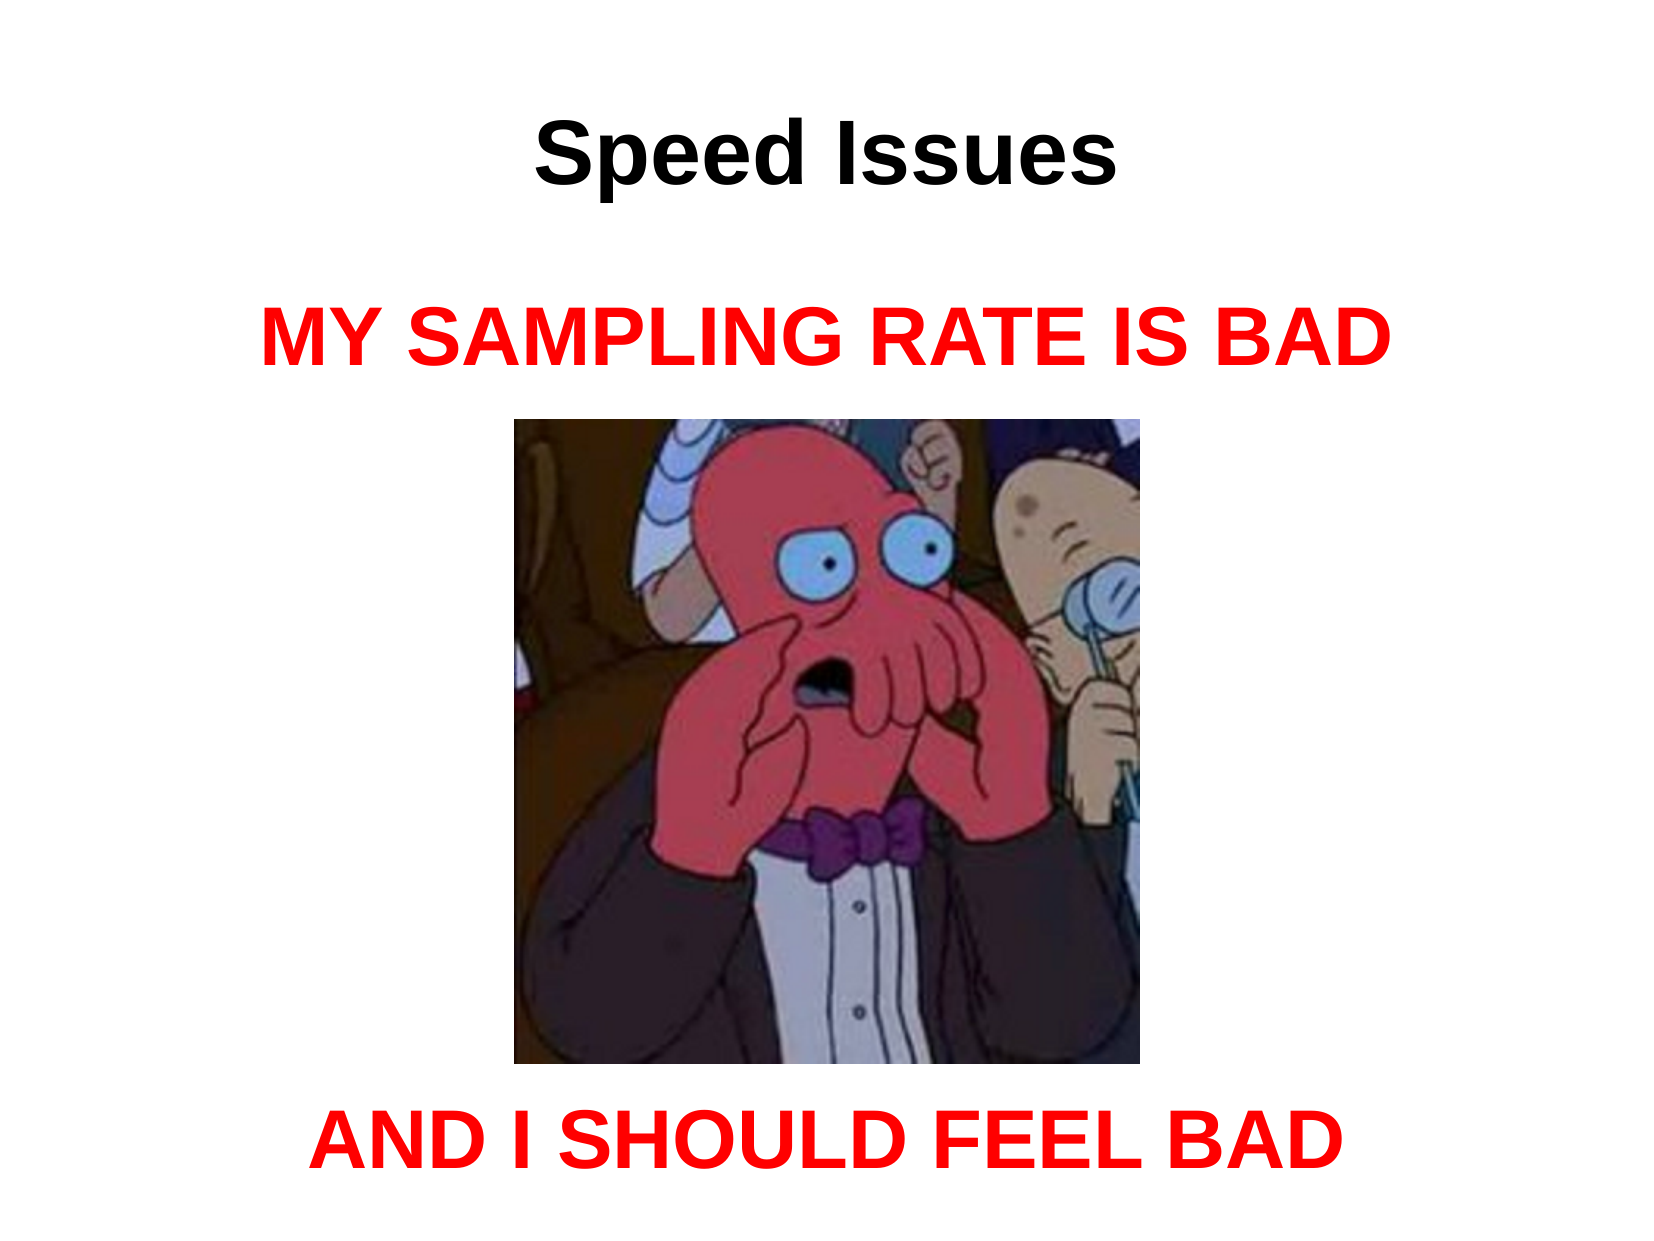

# Speed Issues
MY SAMPLING RATE IS BAD
AND I SHOULD FEEL BAD